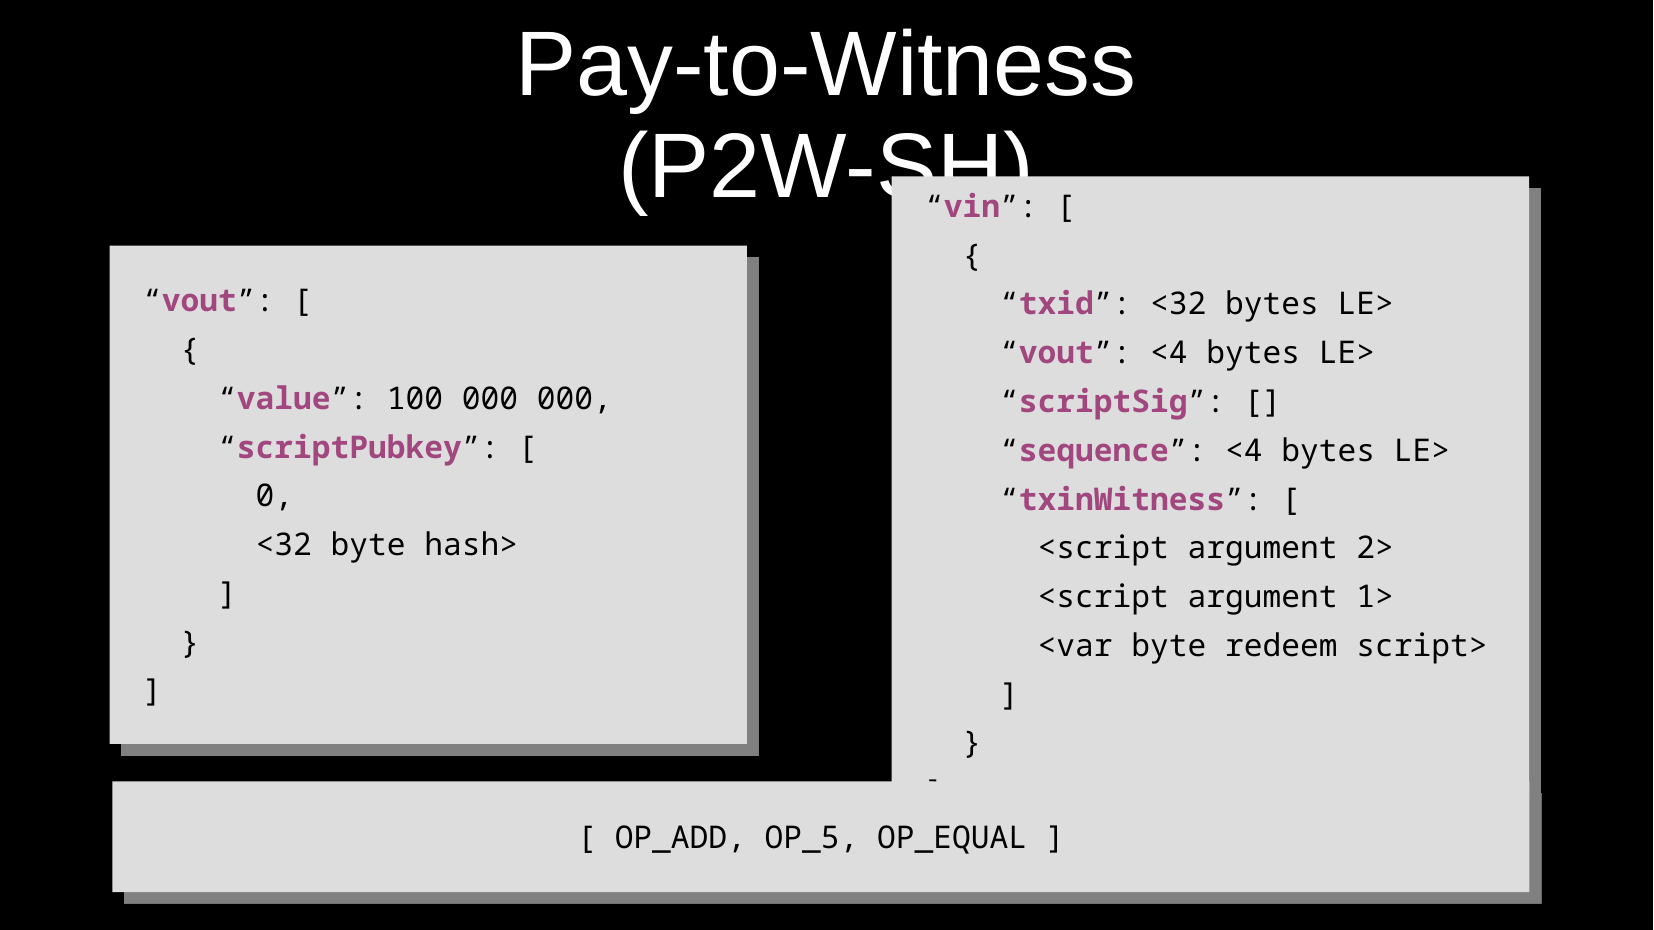

# Pay-to-Witness (P2W-SH)
 “vin”: [
 {
 “txid”: <32 bytes LE>
 “vout”: <4 bytes LE>
 “scriptSig”: []
 “sequence”: <4 bytes LE>
 “txinWitness”: [
 <script argument 2>
 <script argument 1>
 <var byte redeem script>
 ]
 }
 ]
 “vout”: [
 {
 “value”: 100 000 000,
 “scriptPubkey”: [
 0,
 <32 byte hash>
 ]
 }
 ]
[ OP_ADD, OP_5, OP_EQUAL ]